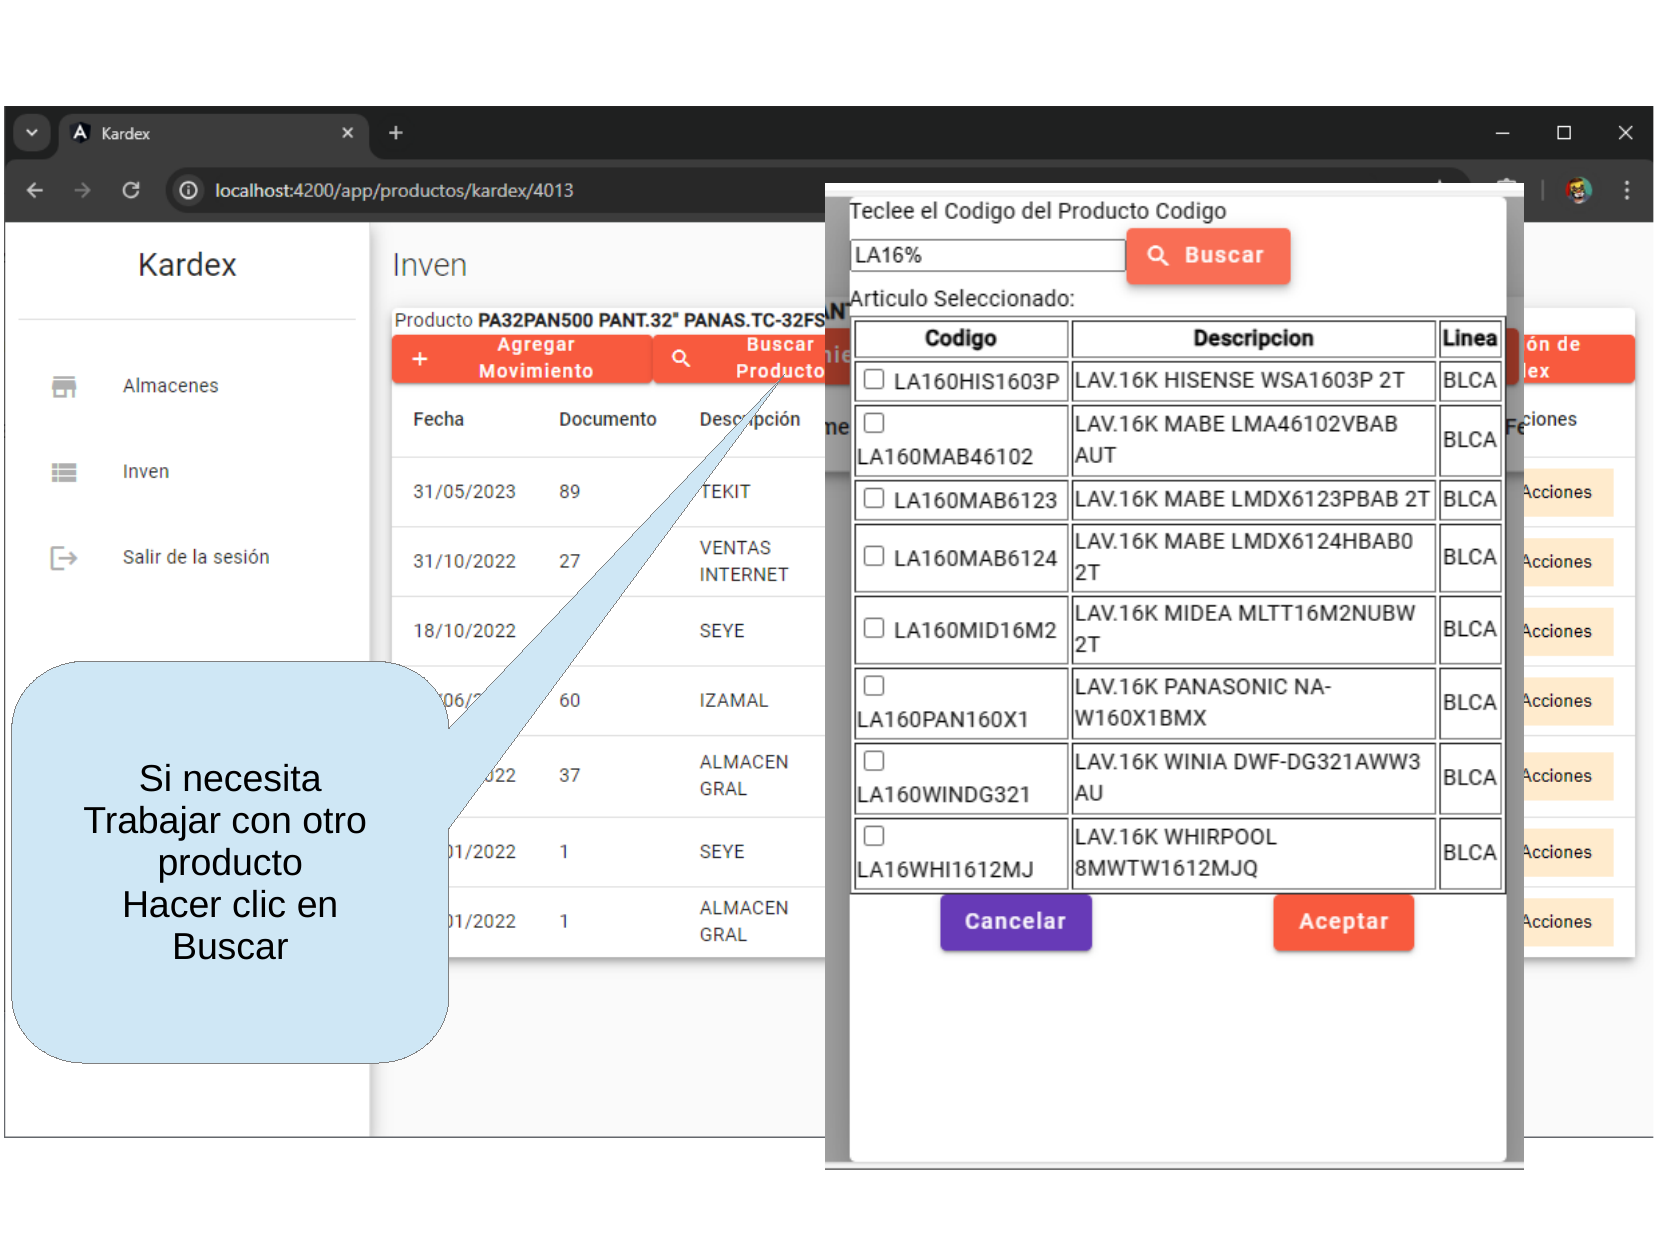

Si necesita
Trabajar con otro
producto
Hacer clic en
Buscar